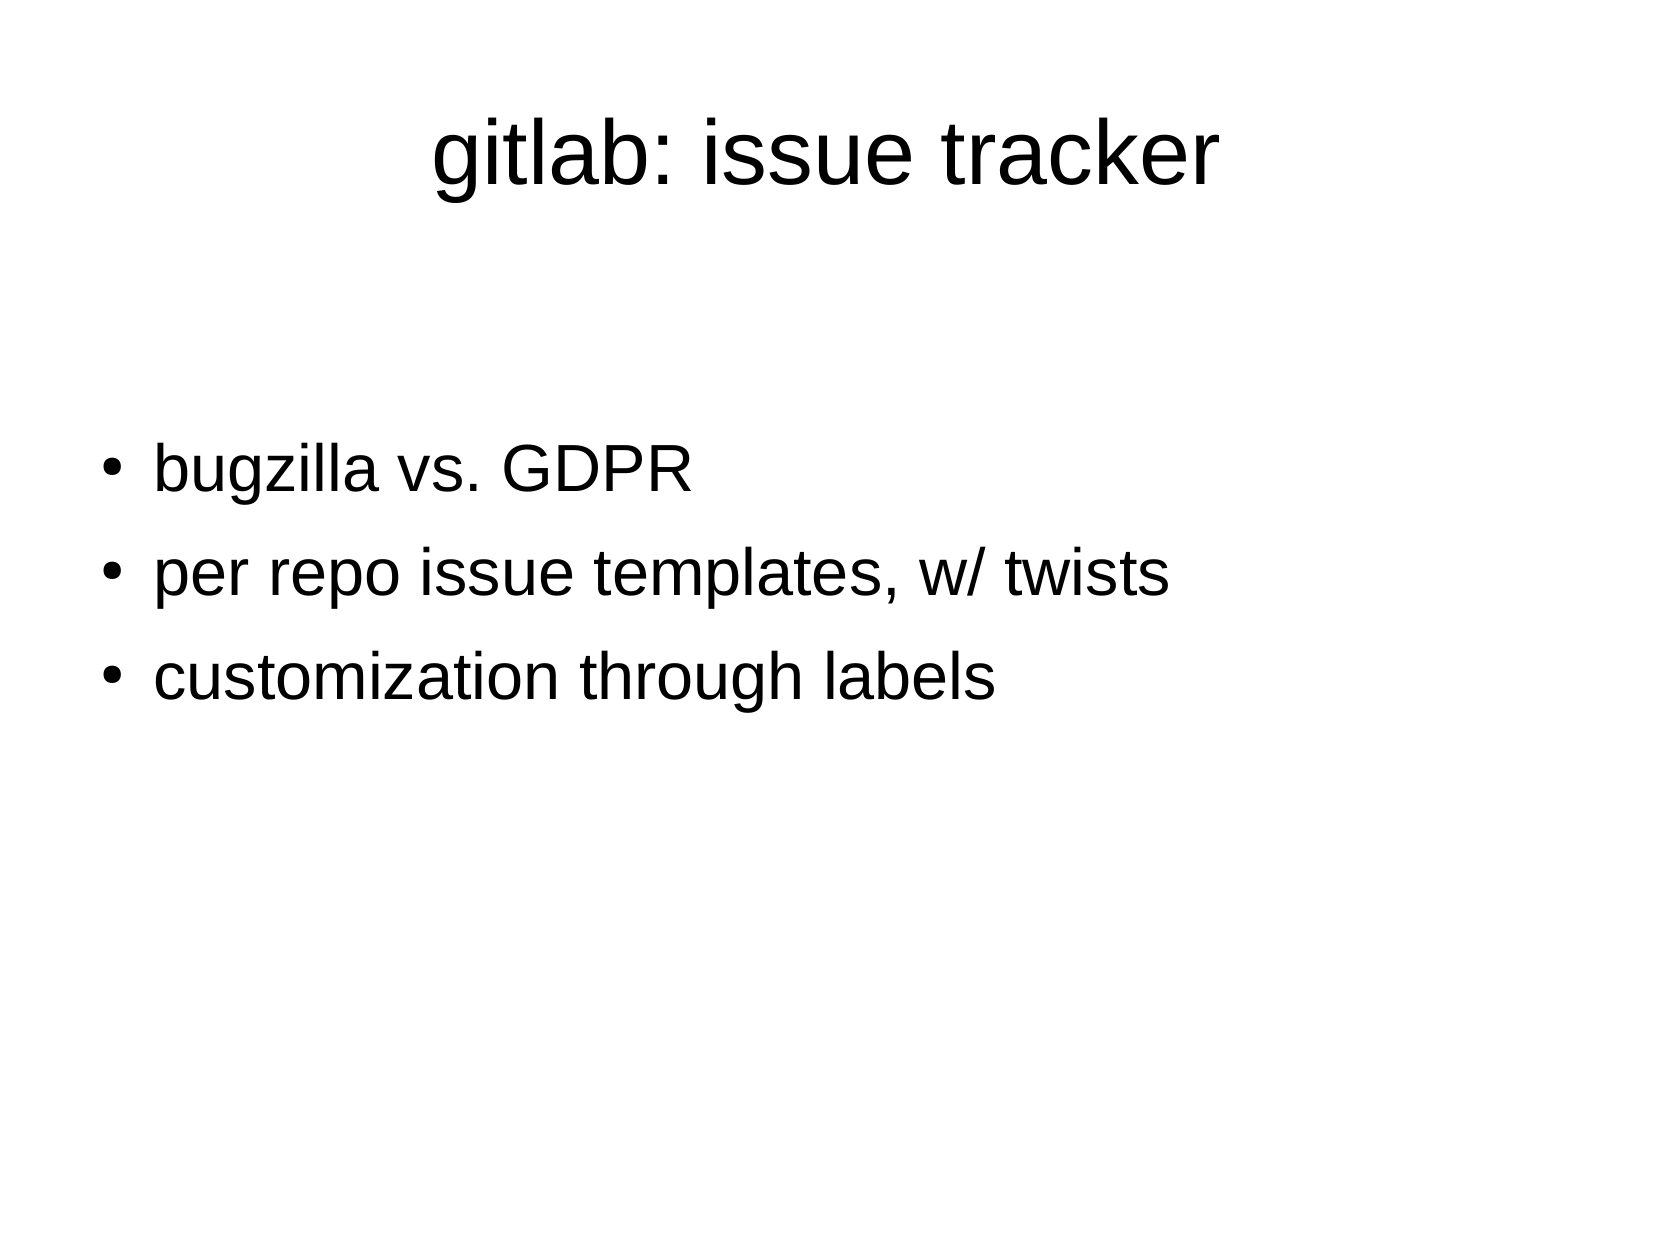

# gitlab: issue tracker
bugzilla vs. GDPR
per repo issue templates, w/ twists
customization through labels